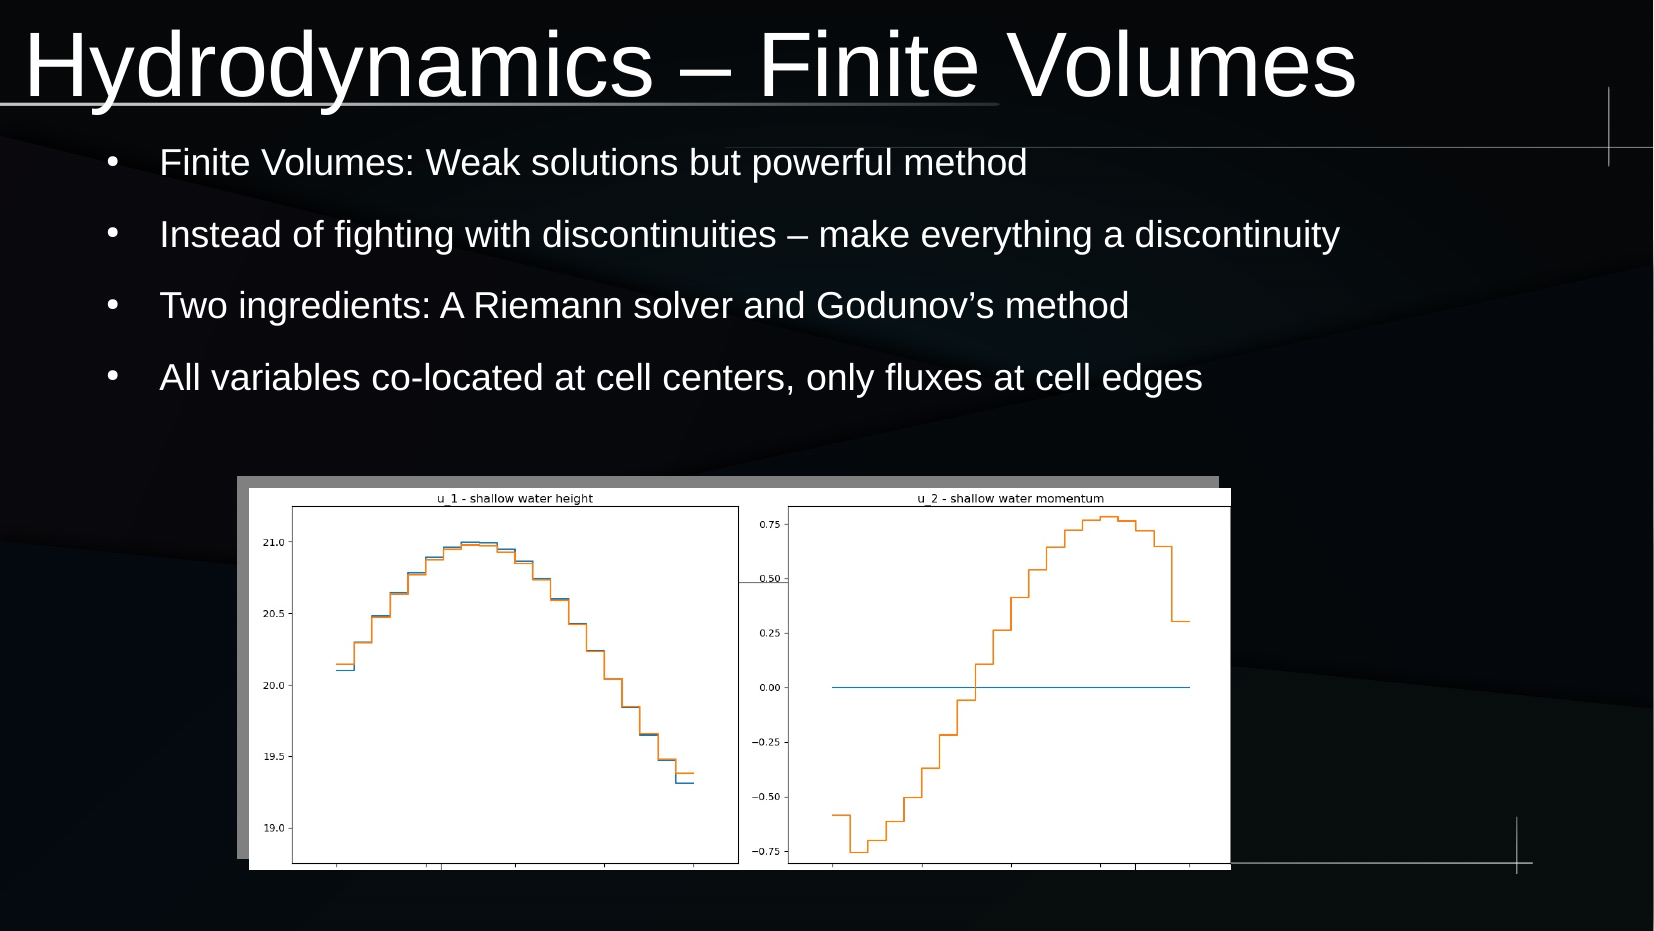

# Hydrodynamics – Finite Volumes
Finite Volumes: Weak solutions but powerful method
Instead of fighting with discontinuities – make everything a discontinuity
Two ingredients: A Riemann solver and Godunov’s method
All variables co-located at cell centers, only fluxes at cell edges